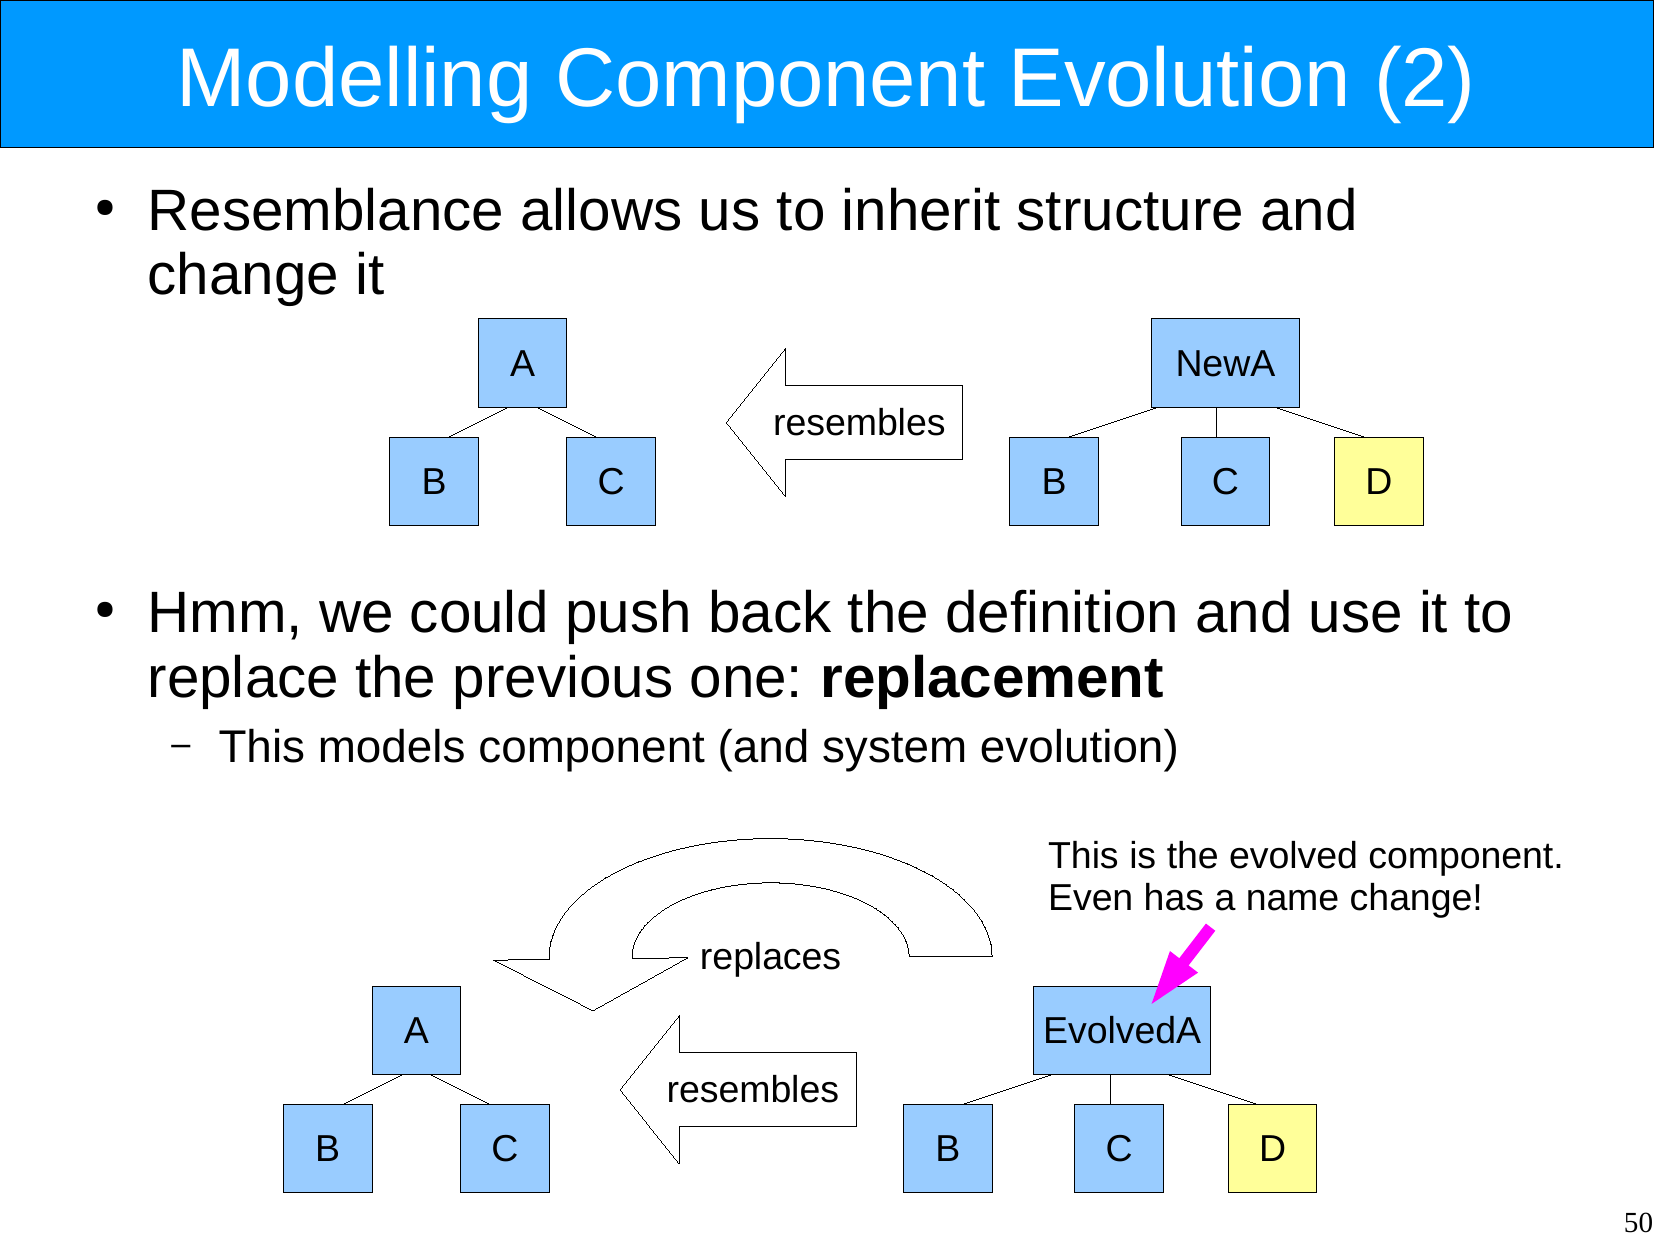

# Modelling Component Evolution (2)
Resemblance allows us to inherit structure and change it
Hmm, we could push back the definition and use it to replace the previous one: replacement
This models component (and system evolution)
A
NewA
resembles
B
C
B
C
D
This is the evolved component.
Even has a name change!
replaces
A
EvolvedA
resembles
B
C
B
C
D
50